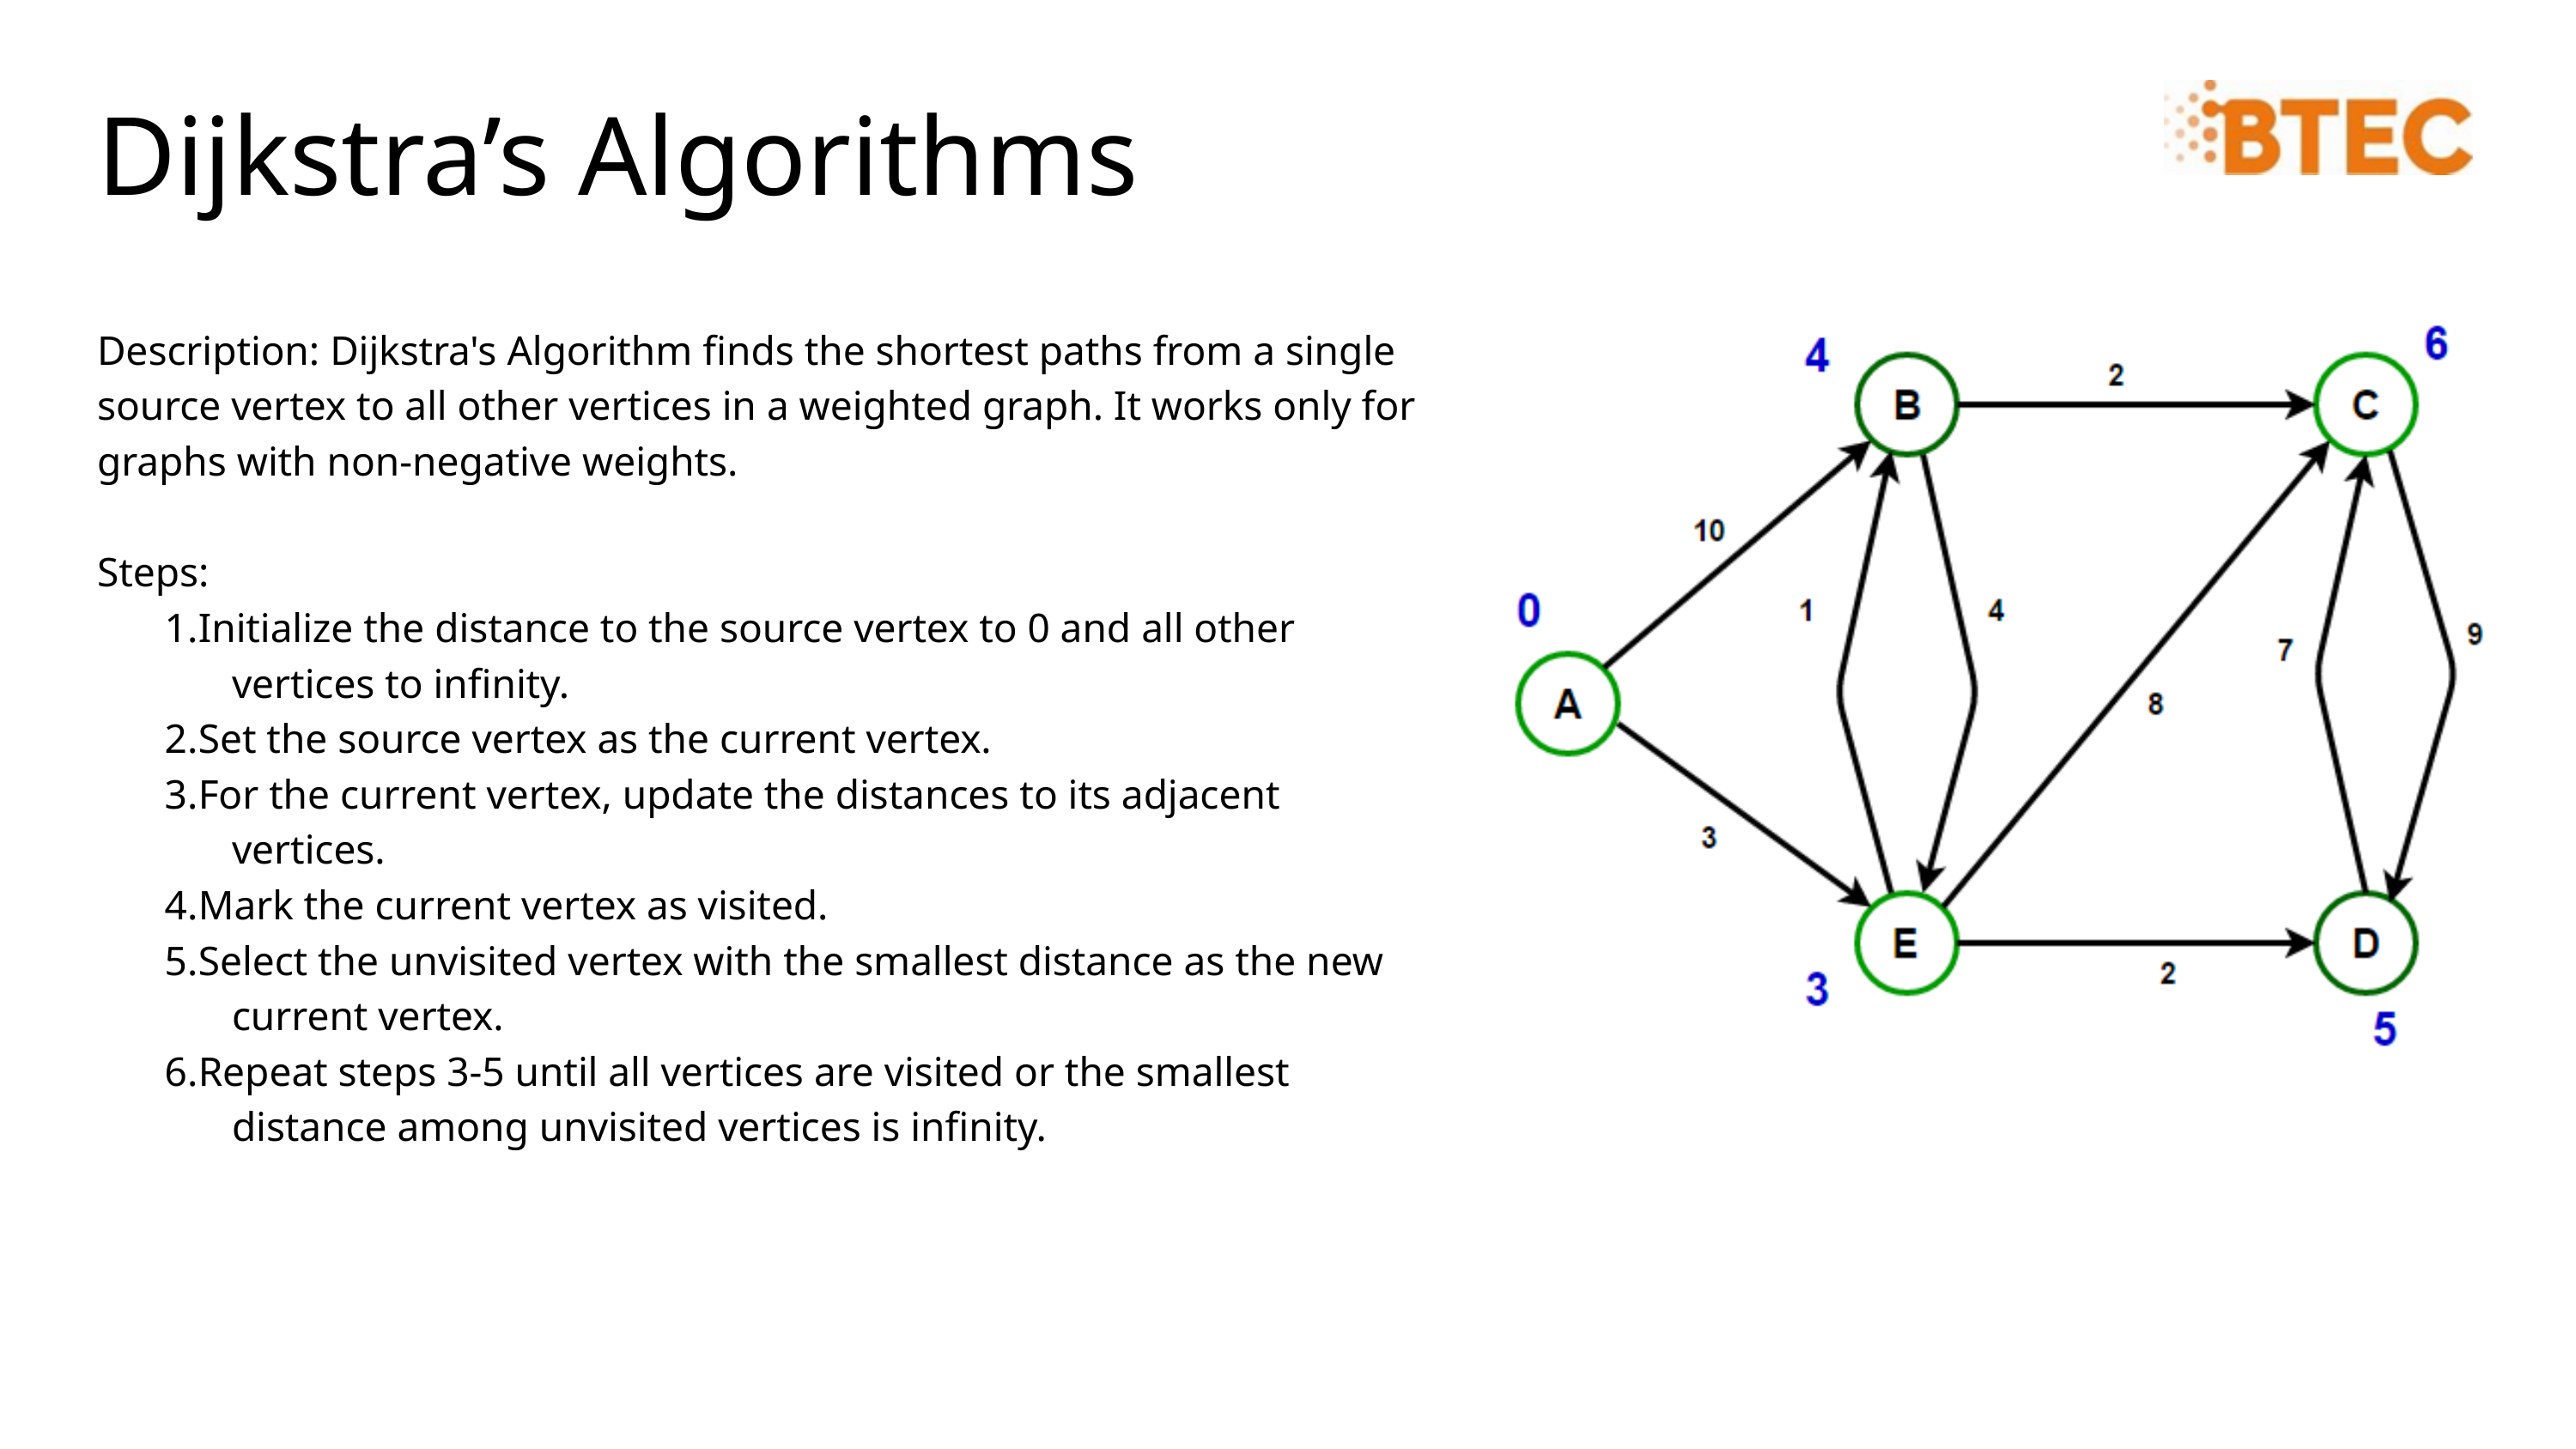

Dijkstra’s Algorithms
Description: Dijkstra's Algorithm finds the shortest paths from a single source vertex to all other vertices in a weighted graph. It works only for graphs with non-negative weights.
Steps:
Initialize the distance to the source vertex to 0 and all other vertices to infinity.
Set the source vertex as the current vertex.
For the current vertex, update the distances to its adjacent vertices.
Mark the current vertex as visited.
Select the unvisited vertex with the smallest distance as the new current vertex.
Repeat steps 3-5 until all vertices are visited or the smallest distance among unvisited vertices is infinity.